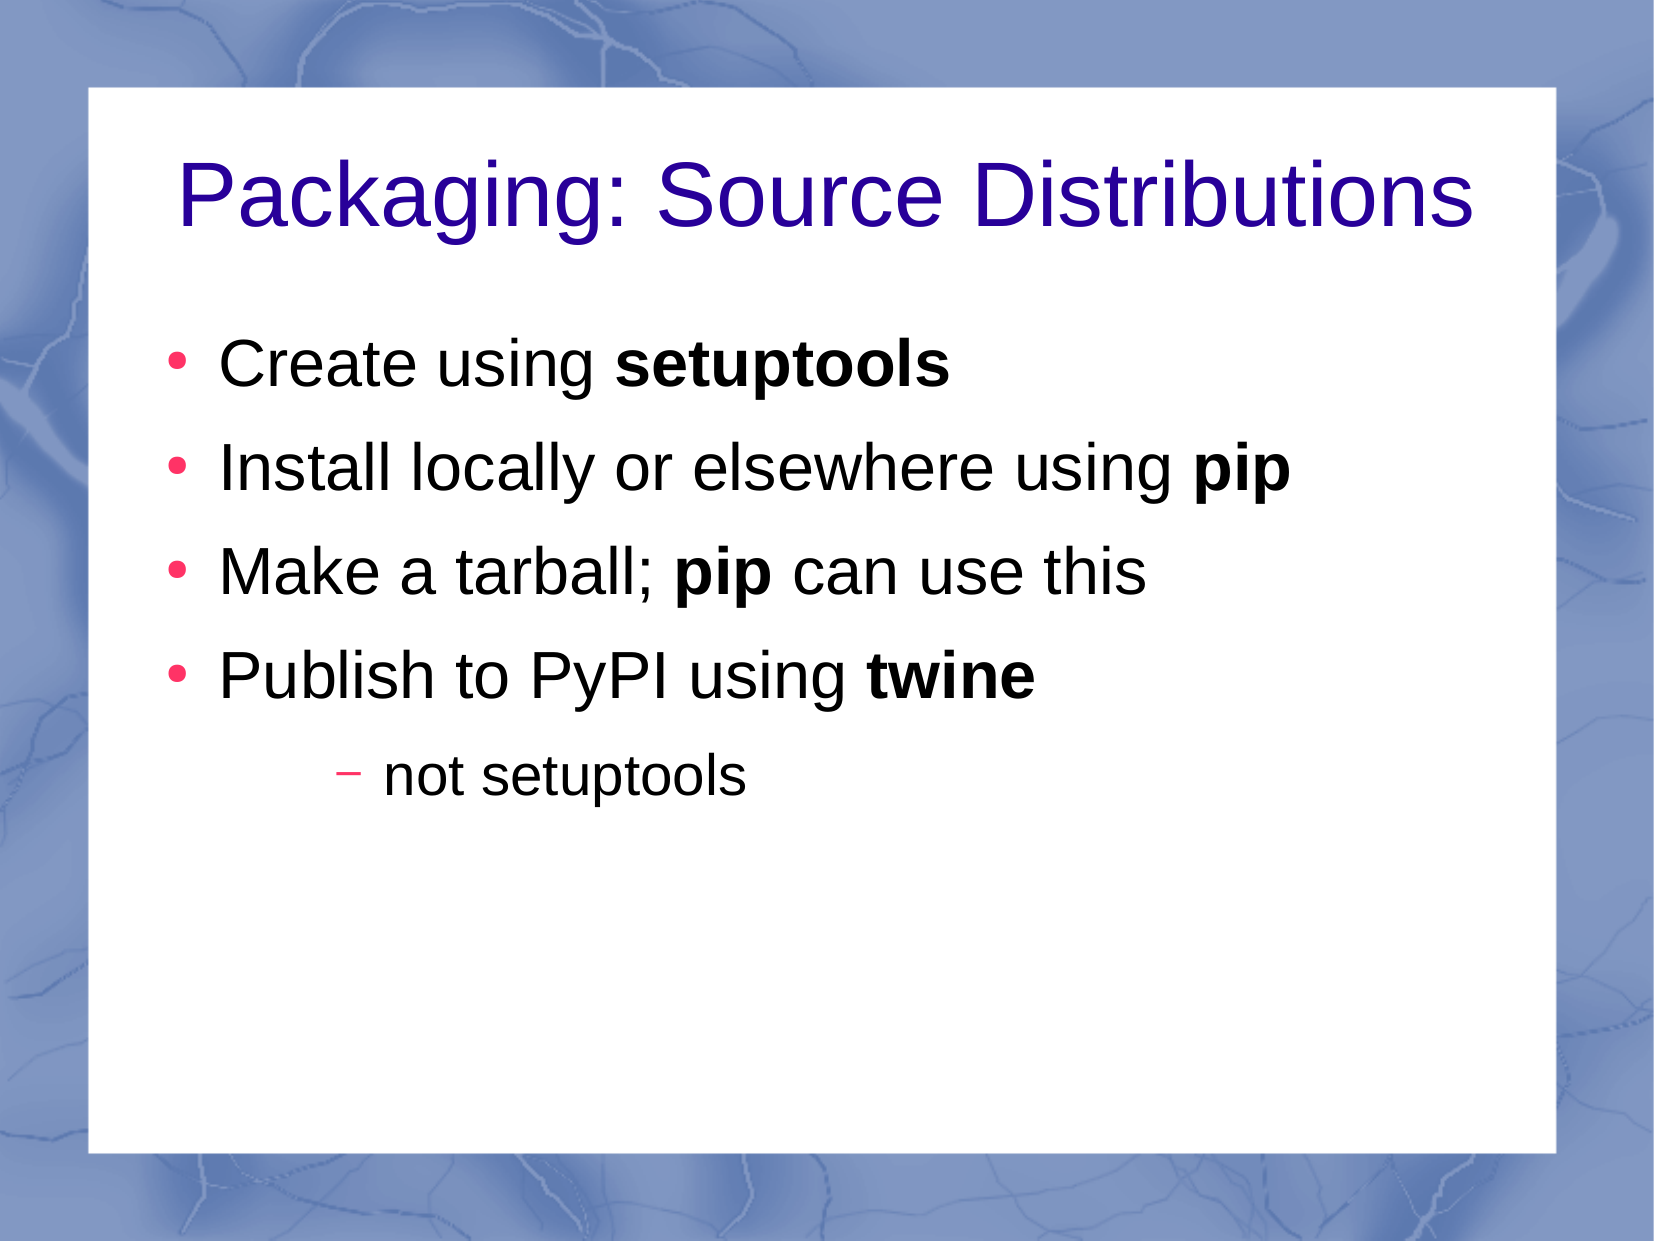

# Packaging: Source Distributions
Create using setuptools
Install locally or elsewhere using pip
Make a tarball; pip can use this
Publish to PyPI using twine
not setuptools